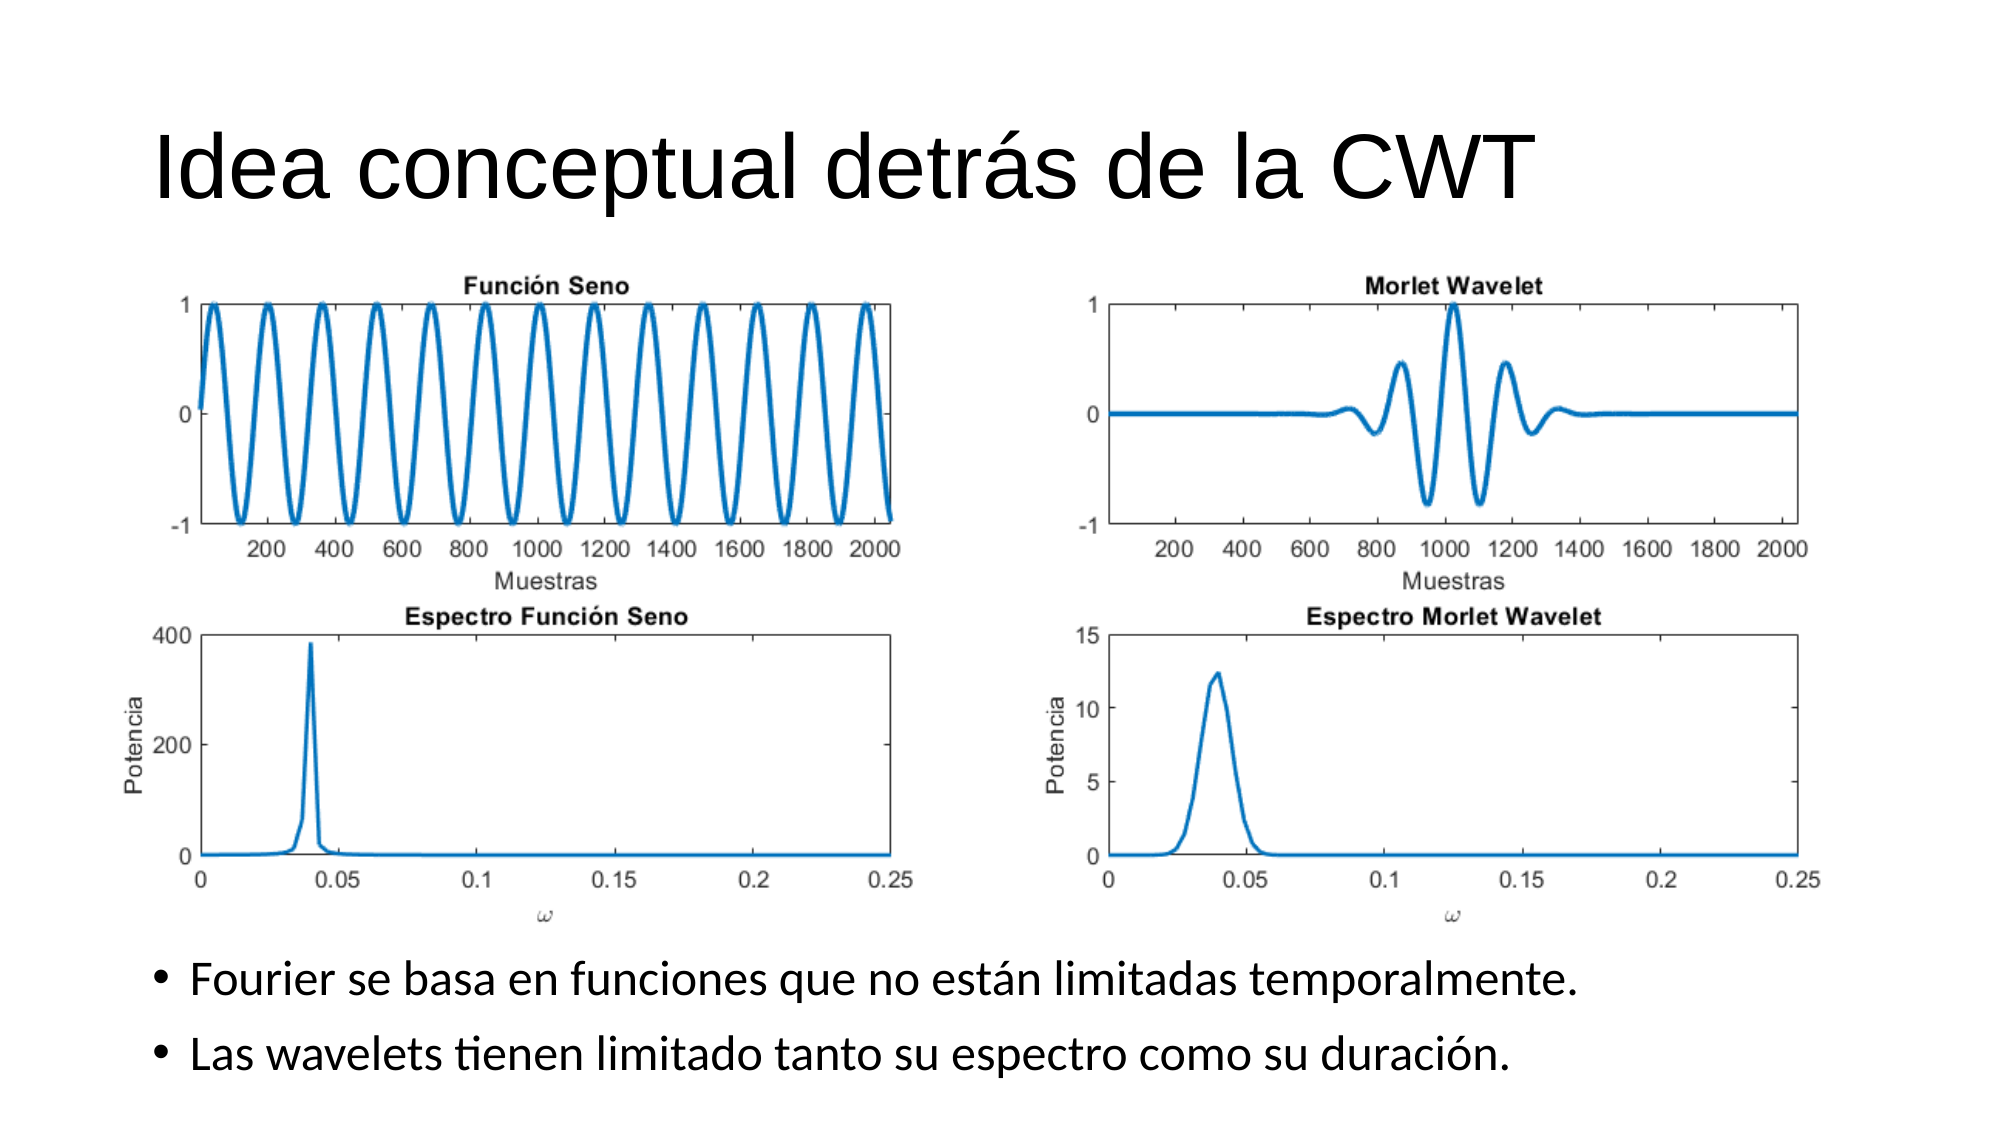

# Idea conceptual detrás de la CWT
Fourier se basa en funciones que no están limitadas temporalmente.
Las wavelets tienen limitado tanto su espectro como su duración.